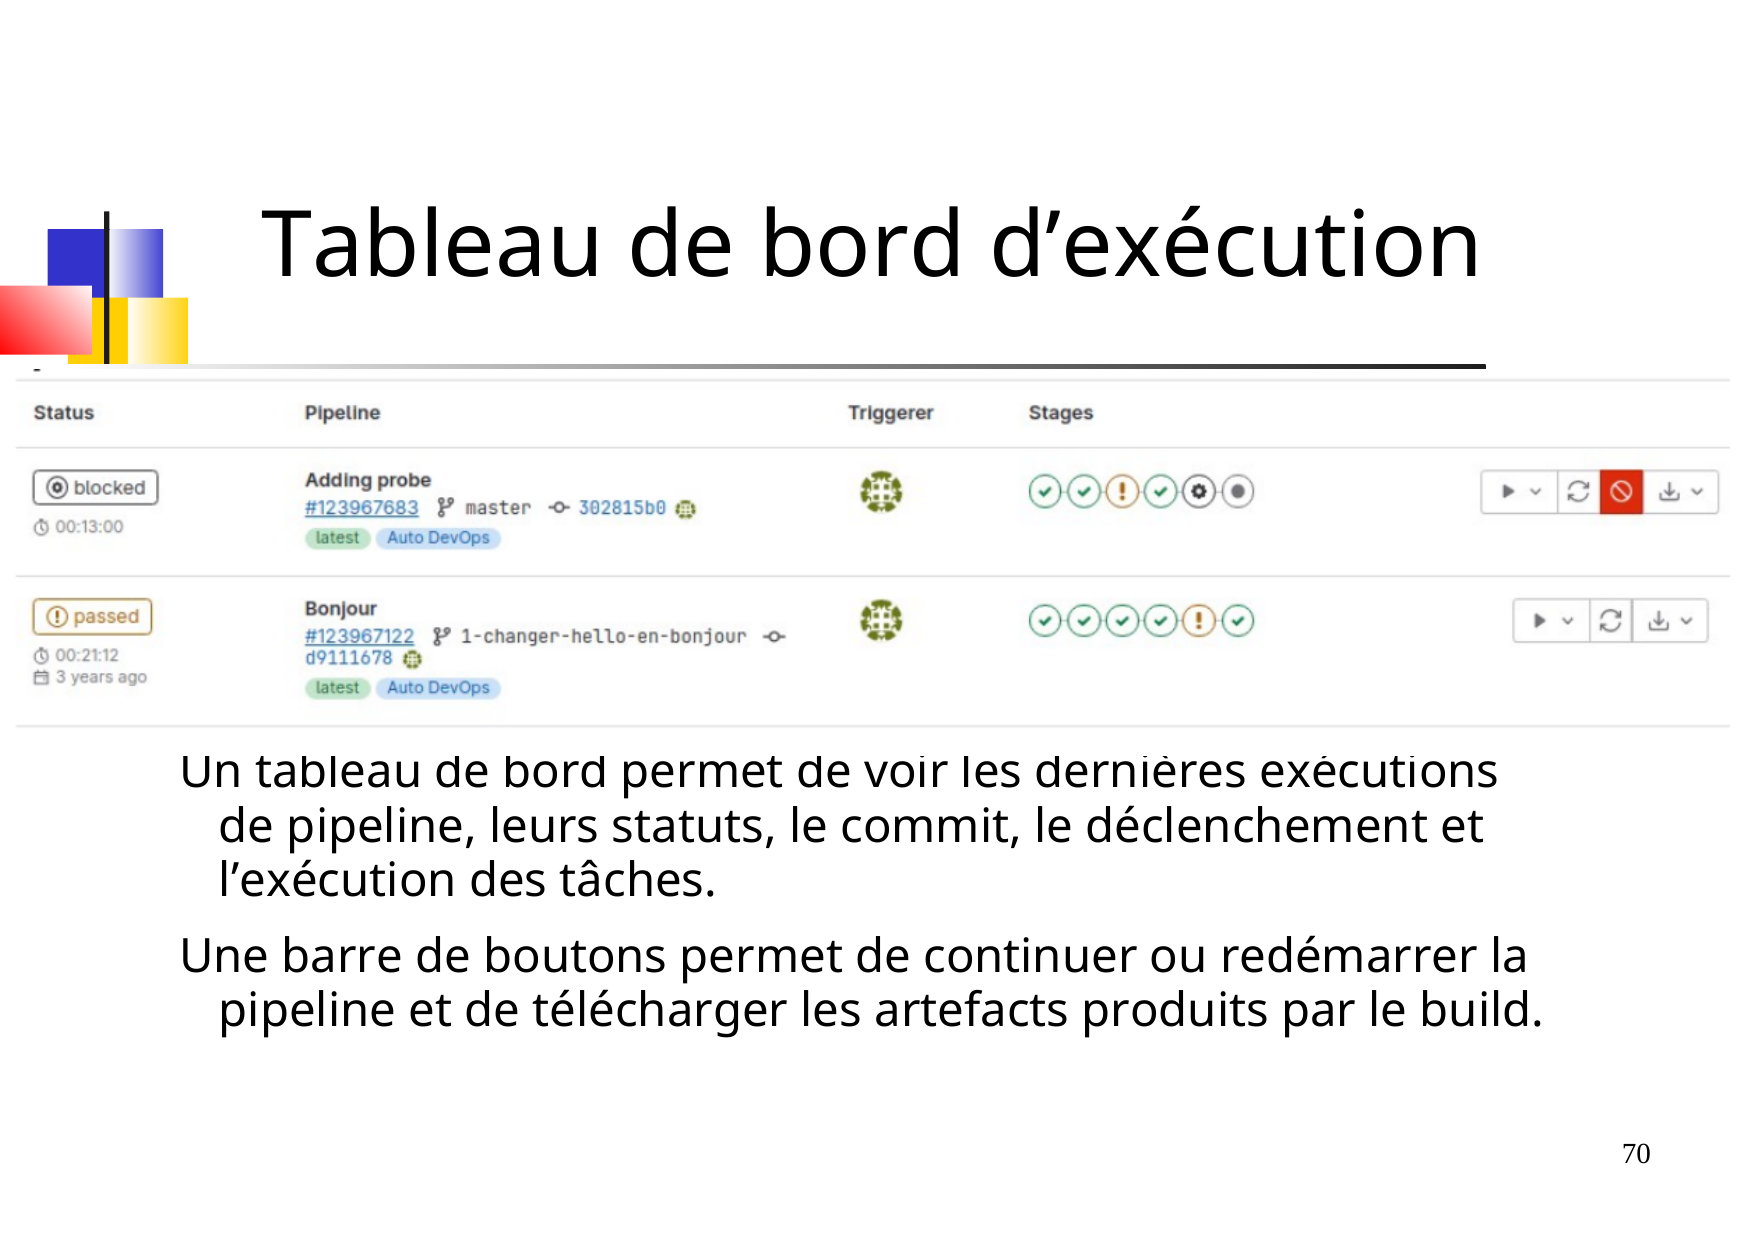

# Tableau de bord d’exécution
Un tableau de bord permet de voir les dernières exécutions de pipeline, leurs statuts, le commit, le déclenchement et l’exécution des tâches.
Une barre de boutons permet de continuer ou redémarrer la pipeline et de télécharger les artefacts produits par le build.